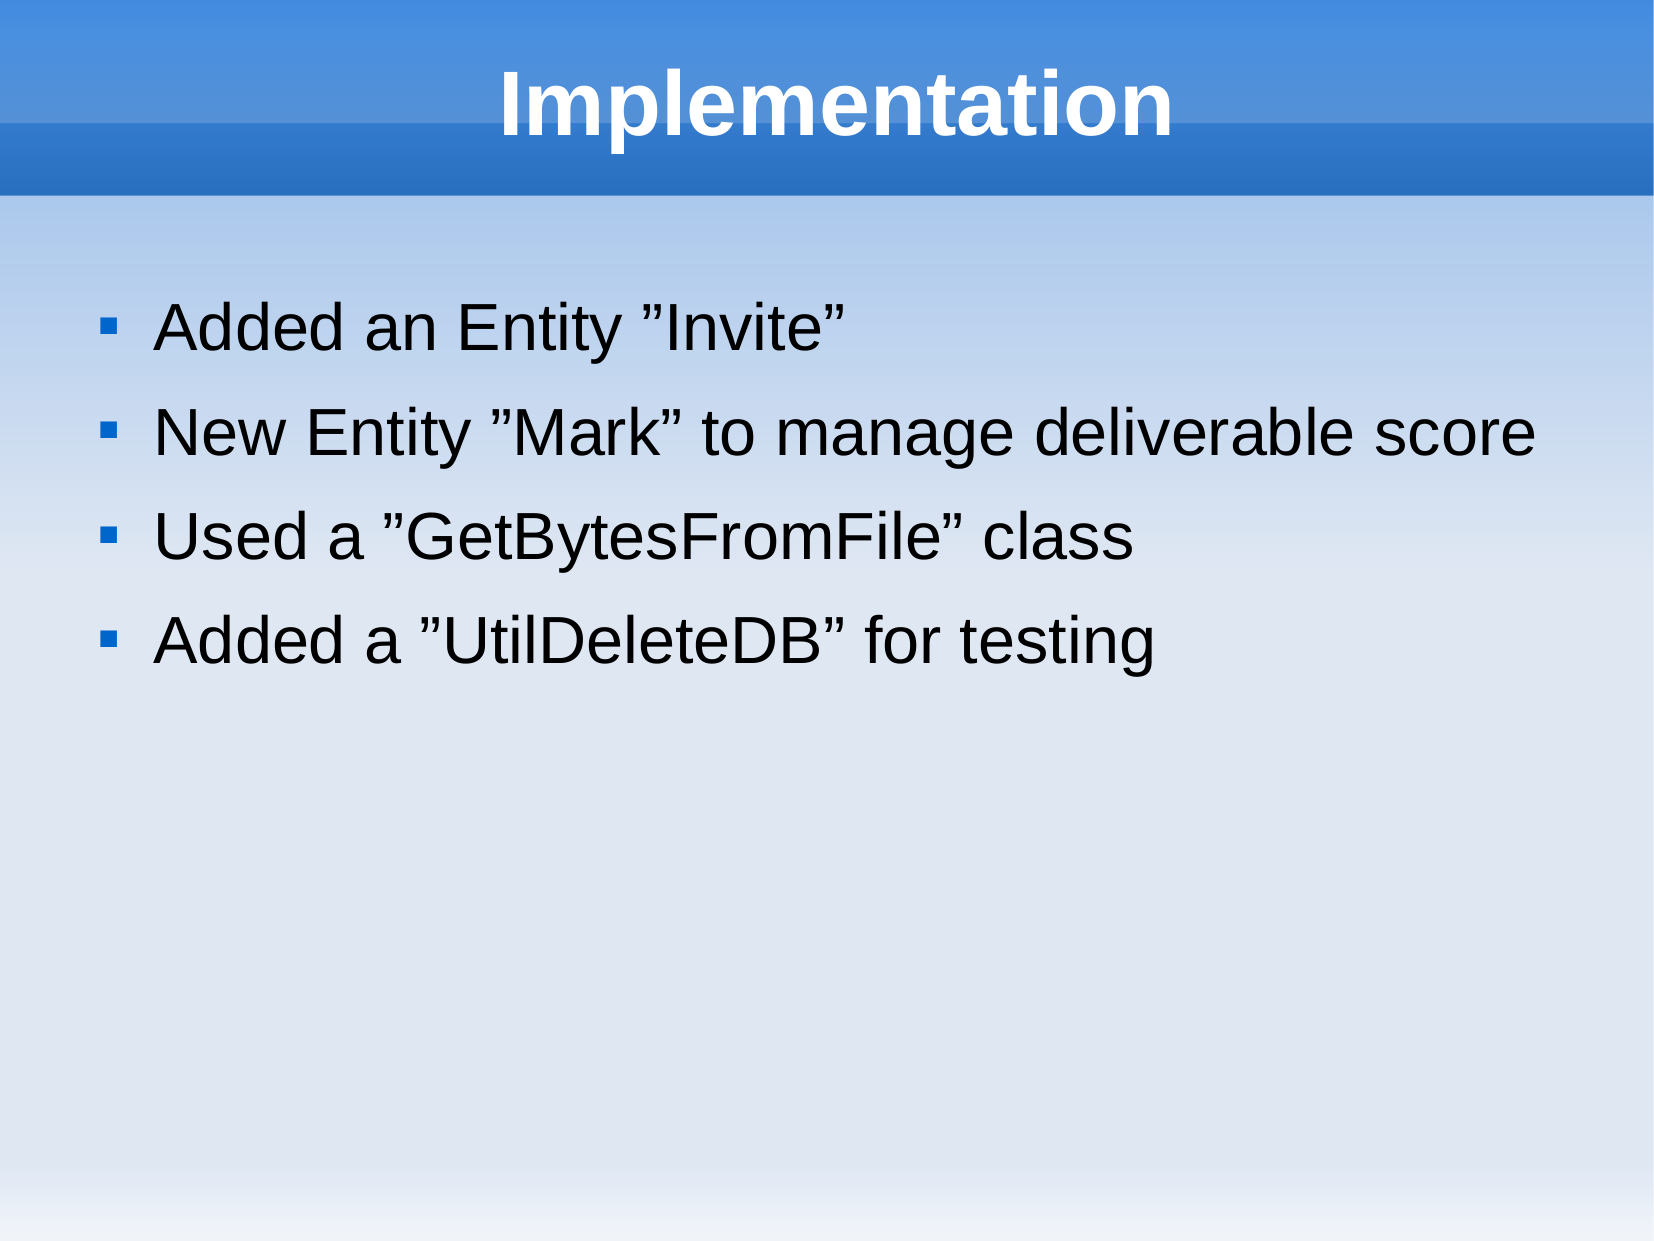

# Implementation
Added an Entity ”Invite”
New Entity ”Mark” to manage deliverable score
Used a ”GetBytesFromFile” class
Added a ”UtilDeleteDB” for testing